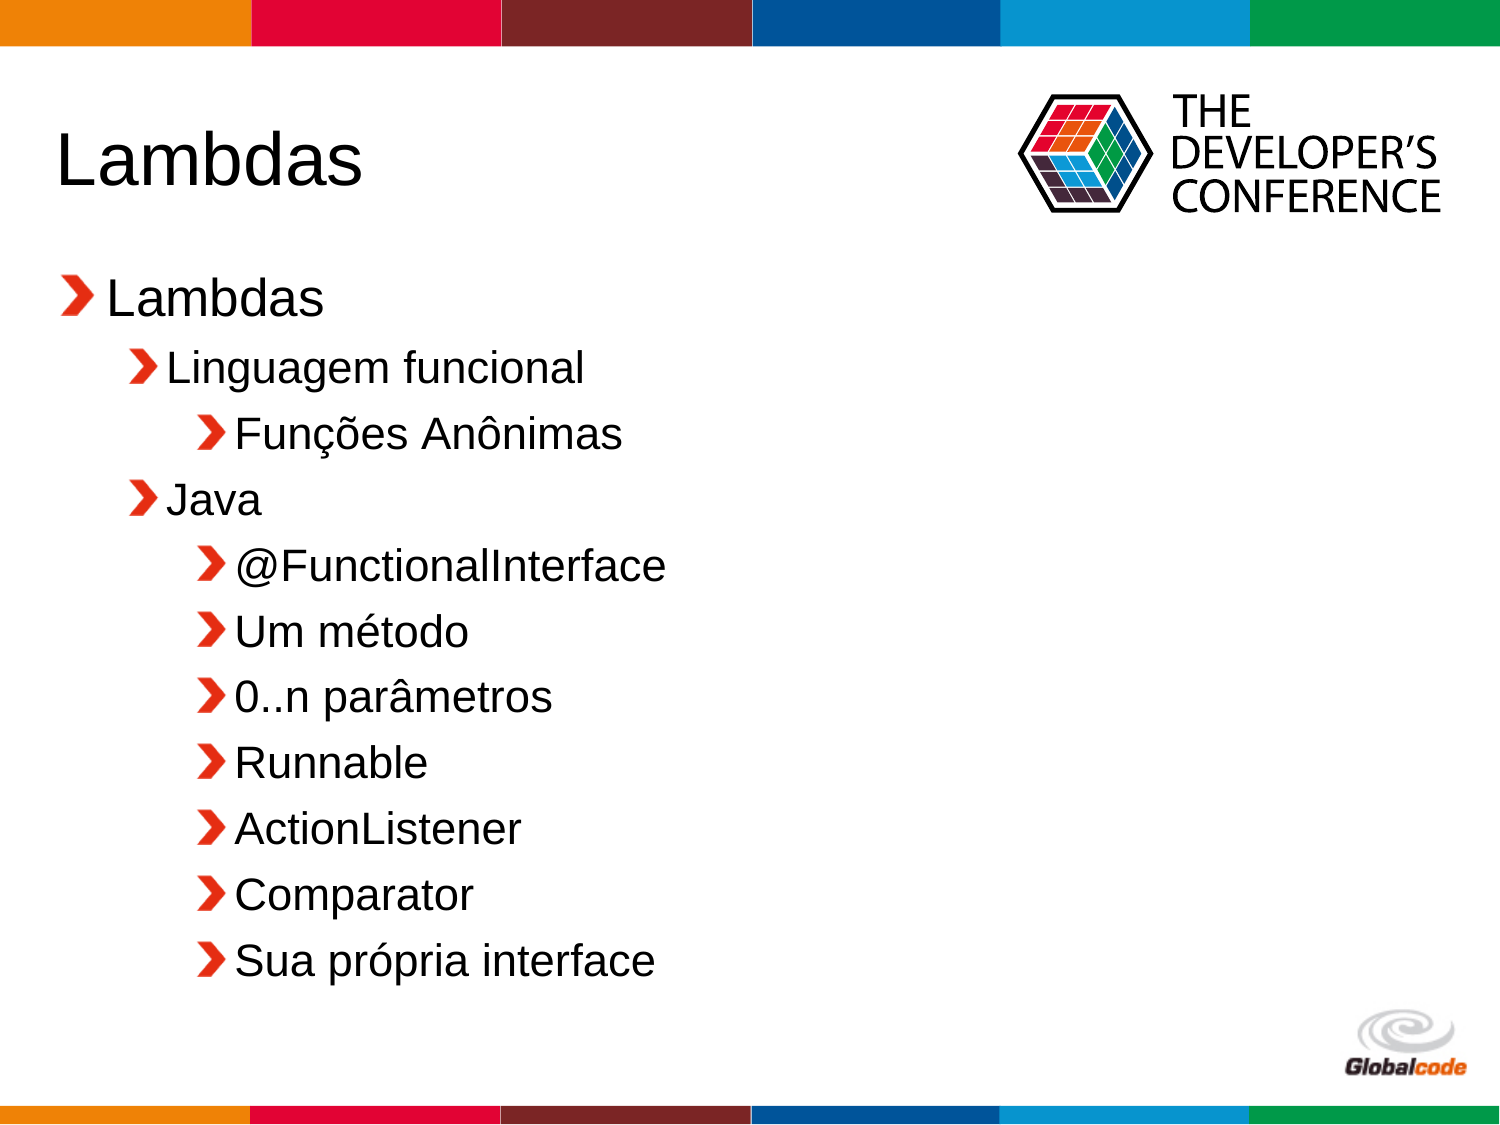

# Lambdas
Lambdas
Linguagem funcional
Funções Anônimas
Java
@FunctionalInterface
Um método
0..n parâmetros
Runnable
ActionListener
Comparator
Sua própria interface